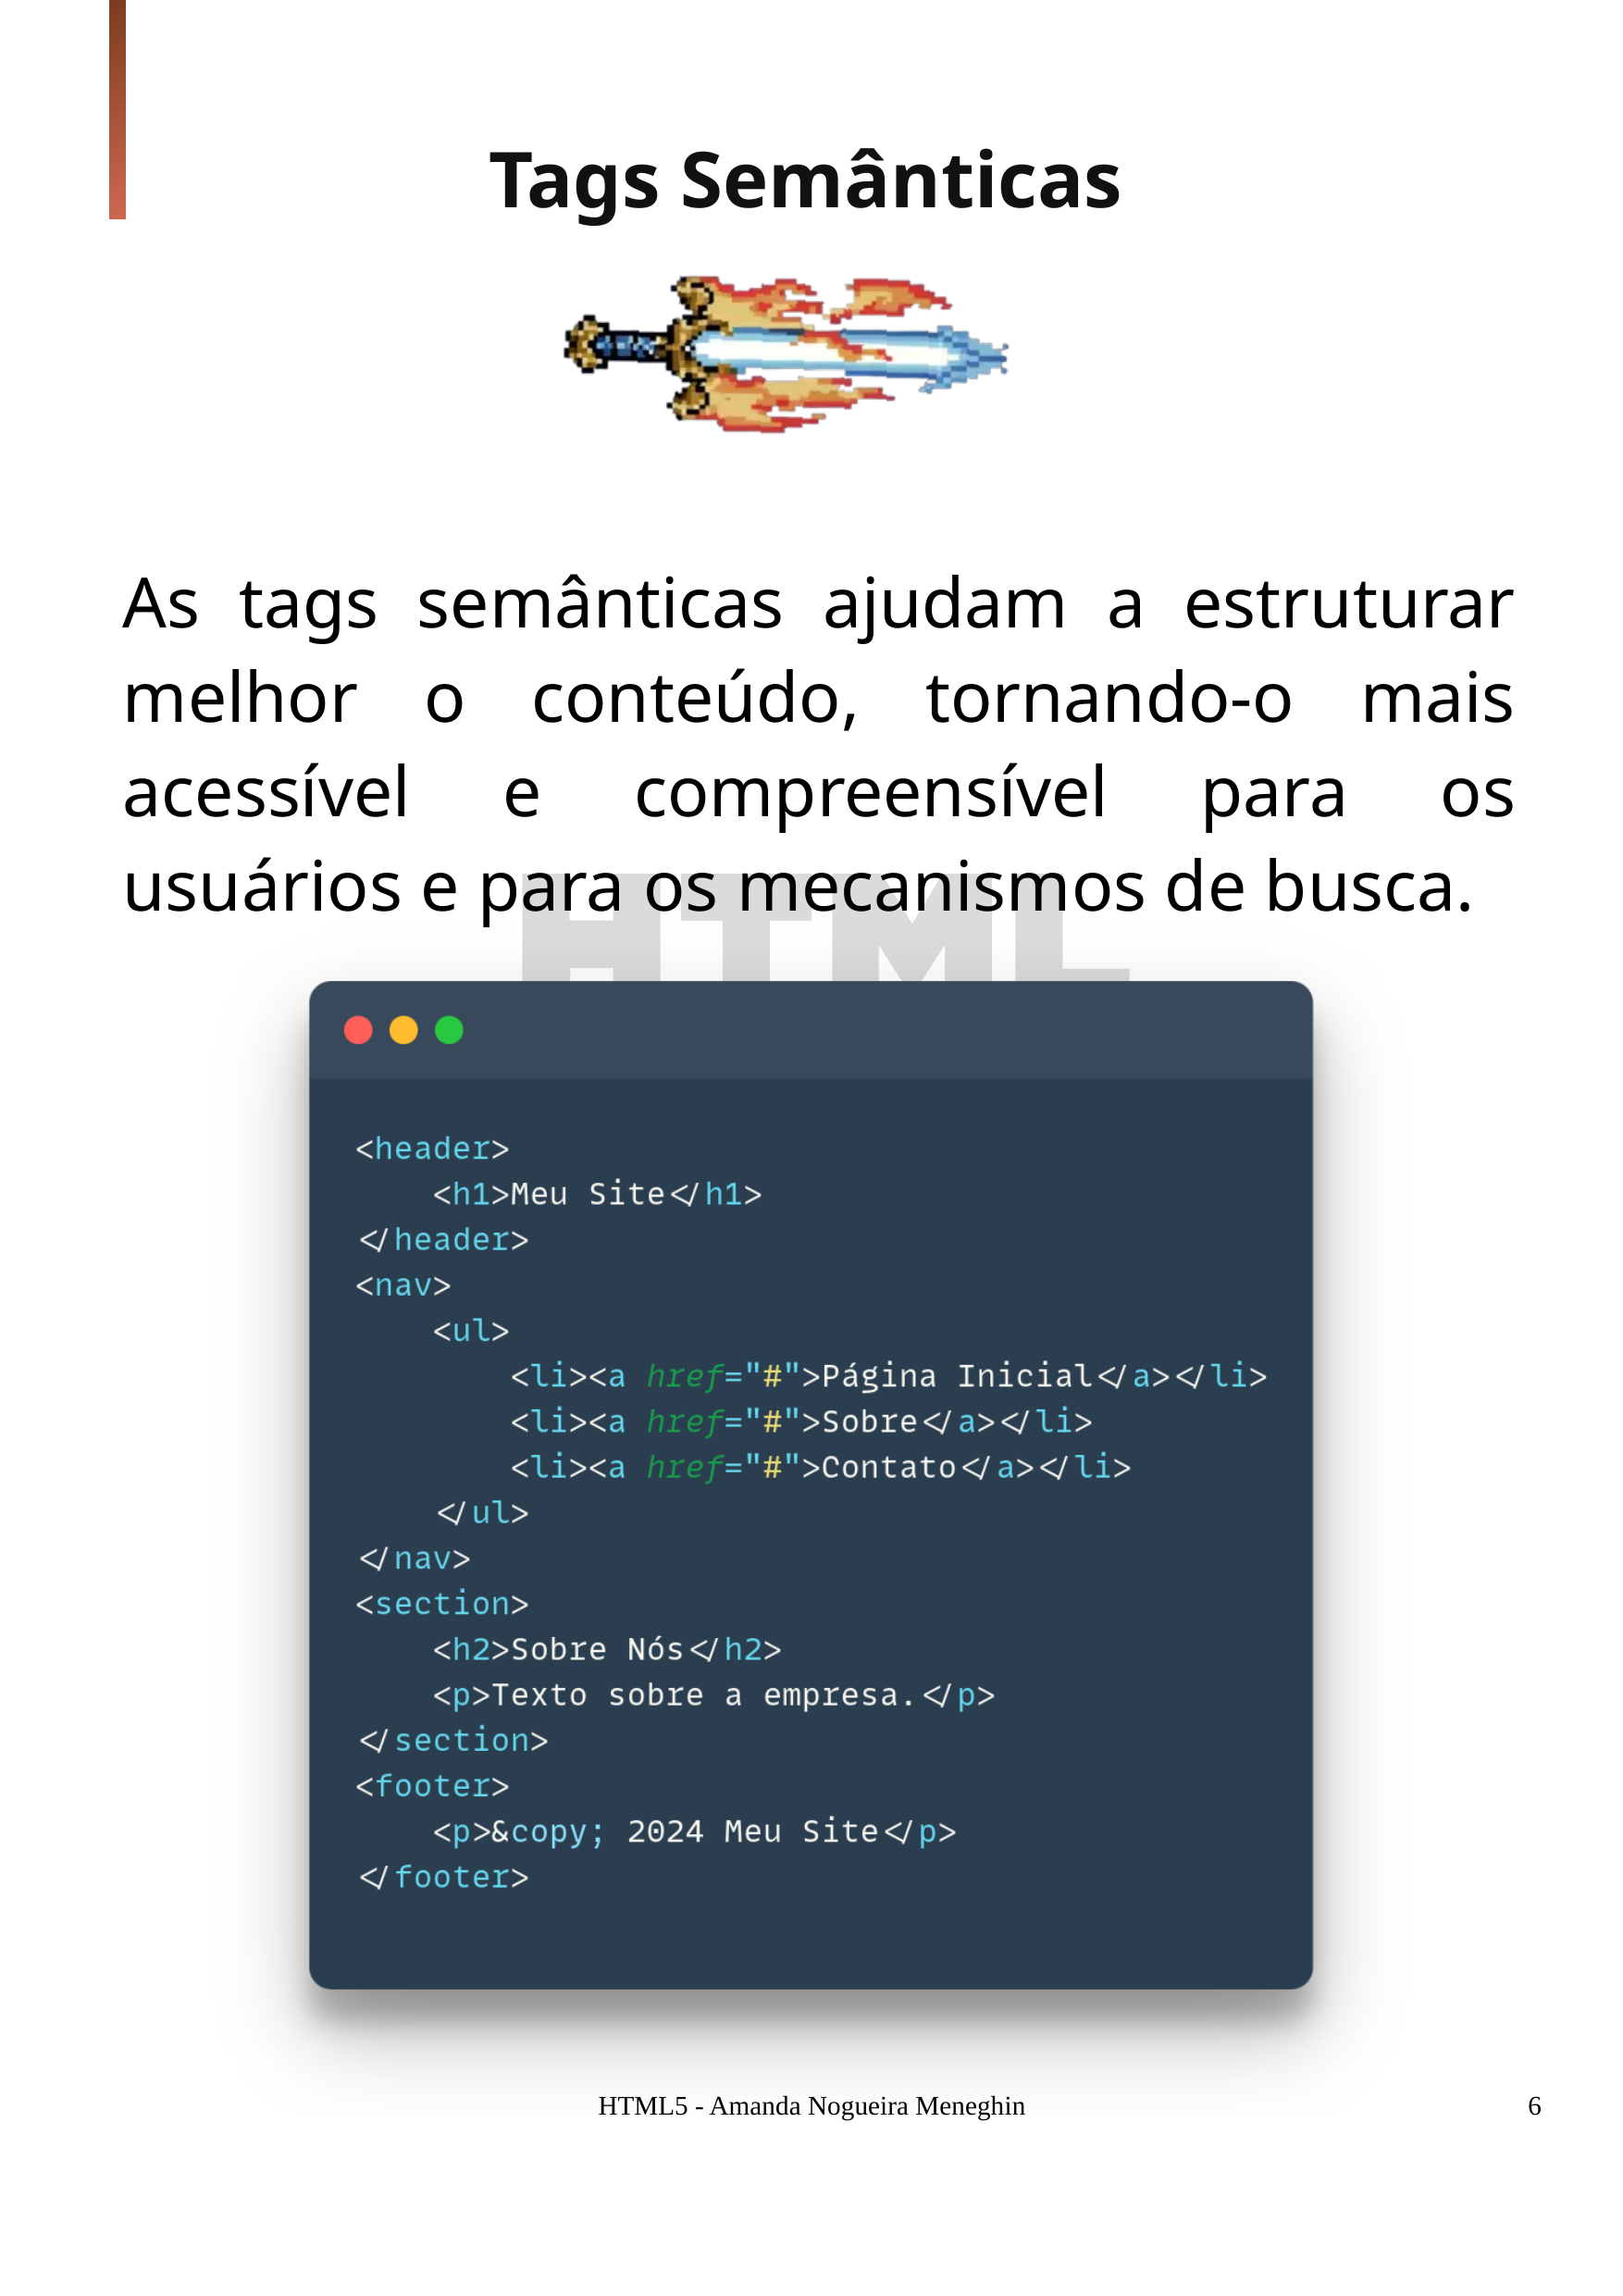

Tags Semânticas
As tags semânticas ajudam a estruturar melhor o conteúdo, tornando-o mais acessível e compreensível para os usuários e para os mecanismos de busca.
HTML5 - Amanda Nogueira Meneghin
6